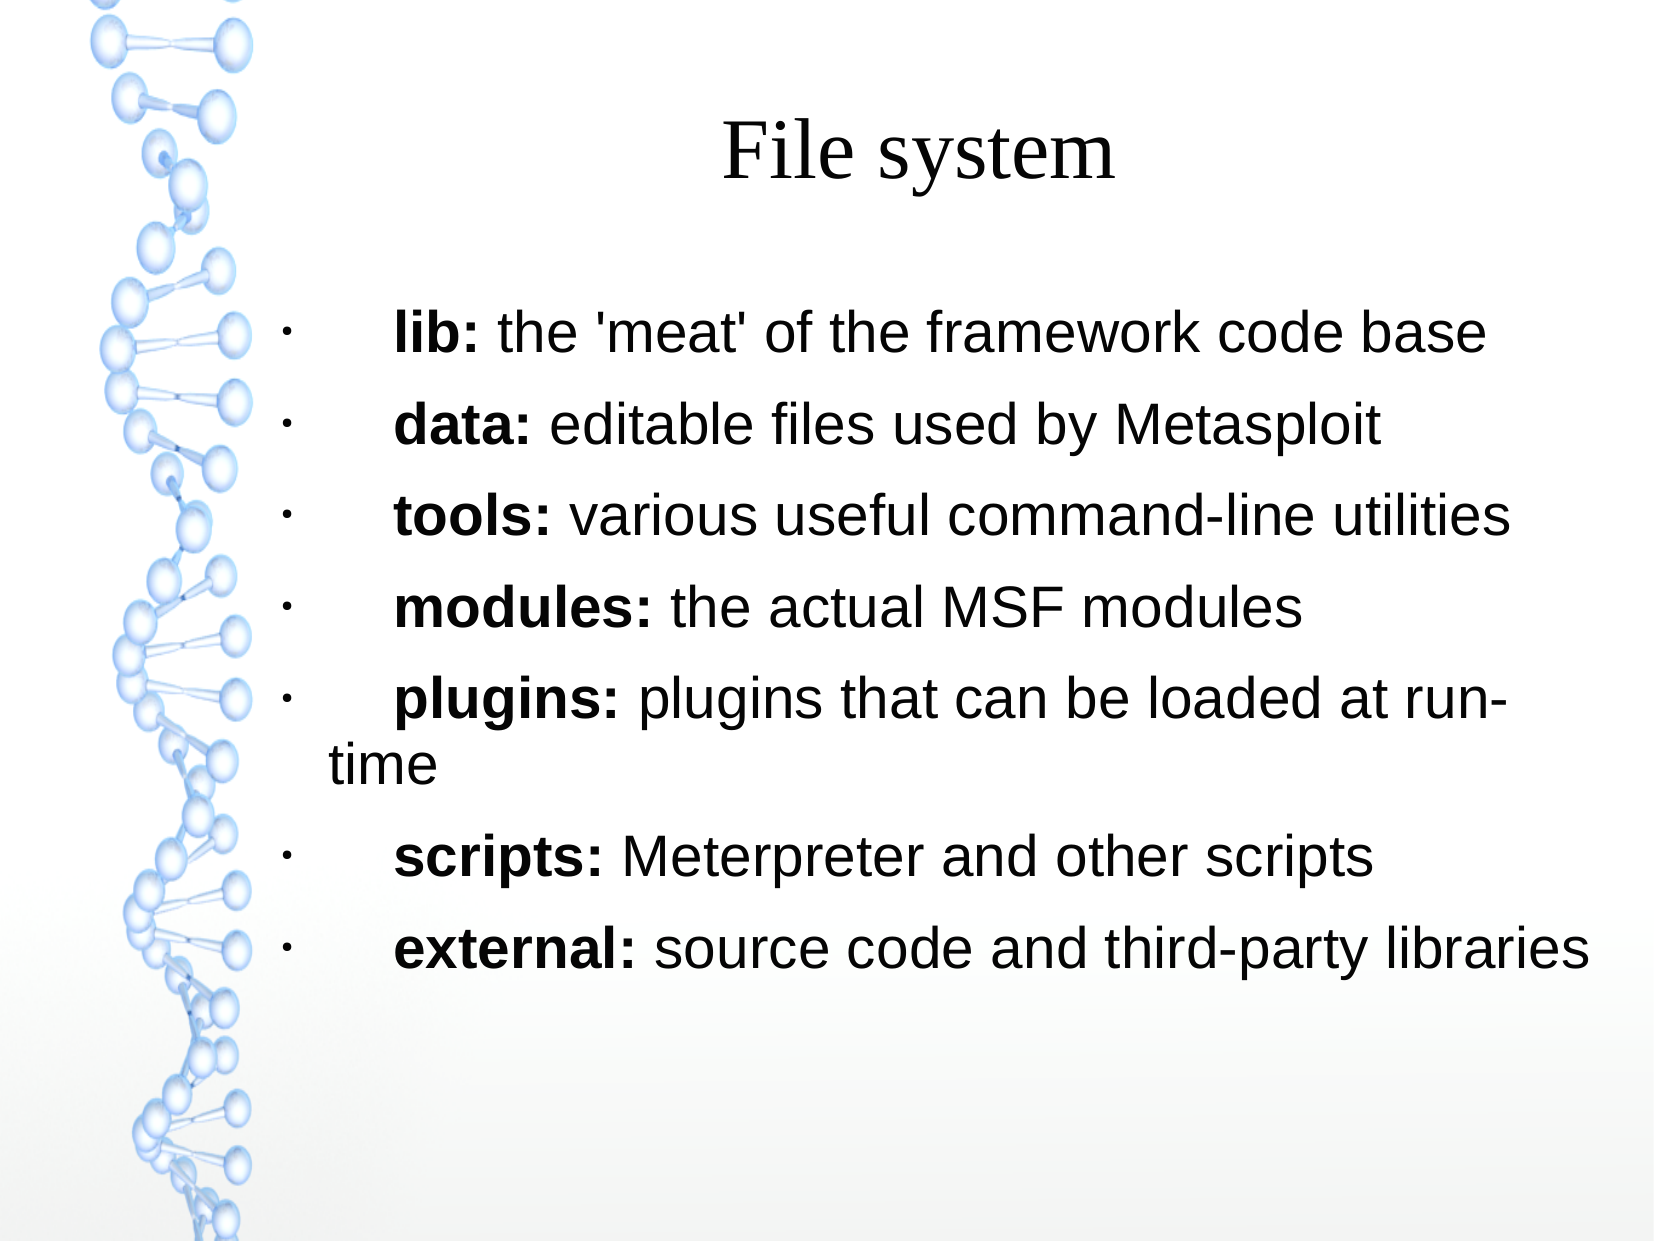

# File system
 lib: the 'meat' of the framework code base
 data: editable files used by Metasploit
 tools: various useful command-line utilities
 modules: the actual MSF modules
 plugins: plugins that can be loaded at run-time
 scripts: Meterpreter and other scripts
 external: source code and third-party libraries